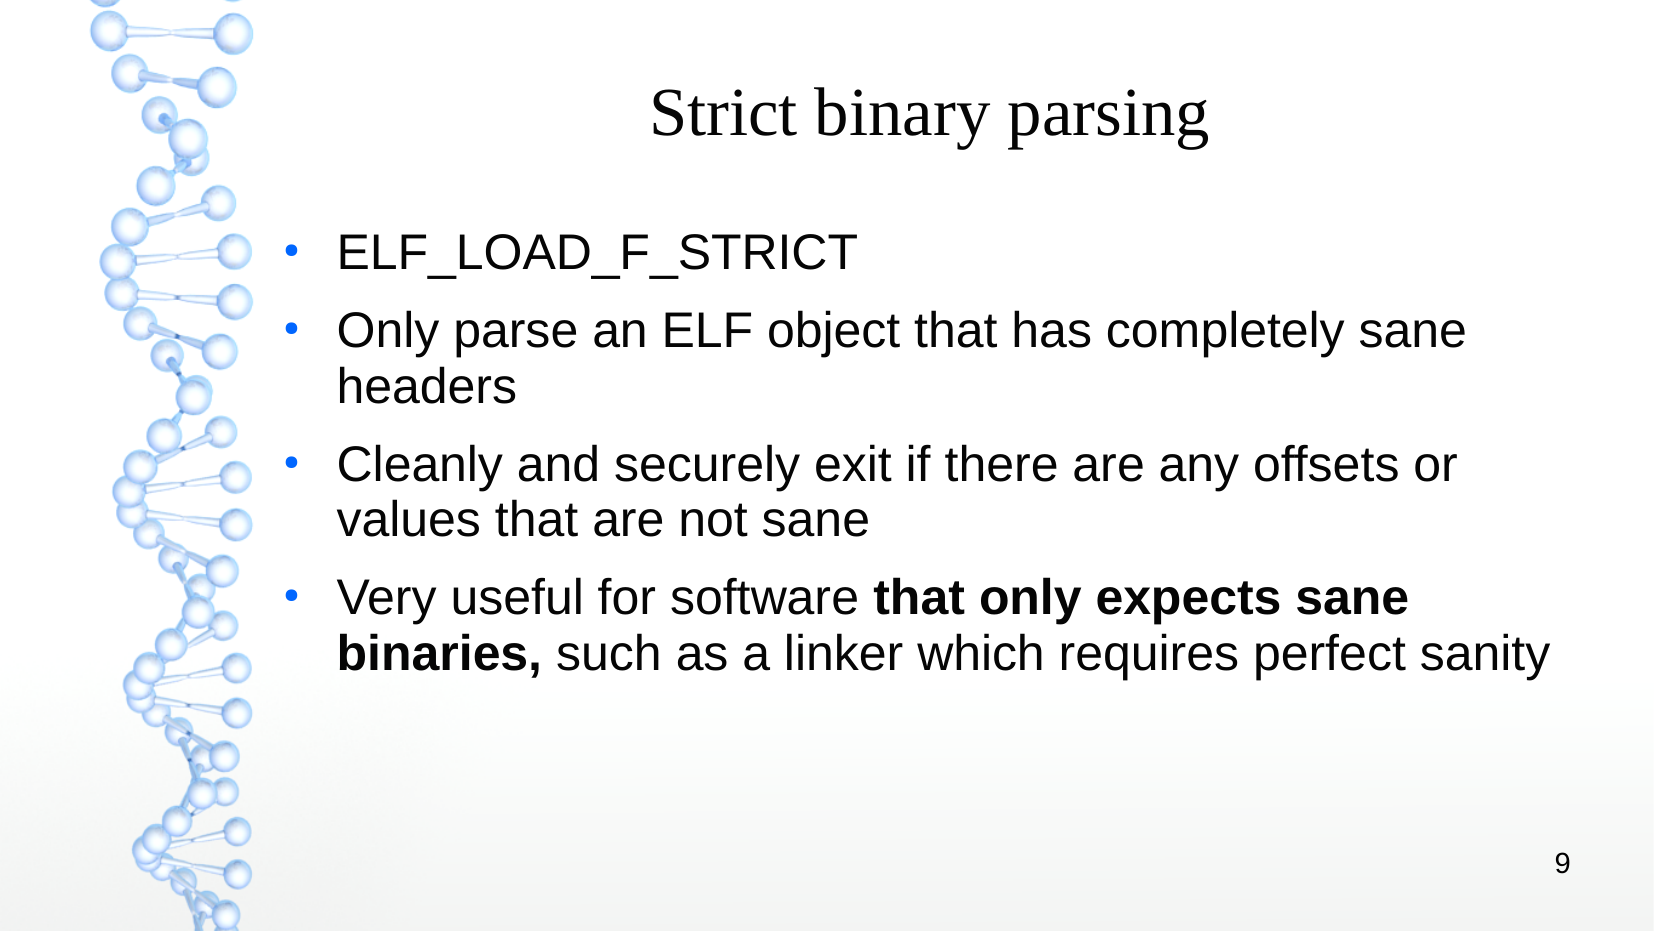

# Strict binary parsing
ELF_LOAD_F_STRICT
Only parse an ELF object that has completely sane headers
Cleanly and securely exit if there are any offsets or values that are not sane
Very useful for software that only expects sane binaries, such as a linker which requires perfect sanity
9